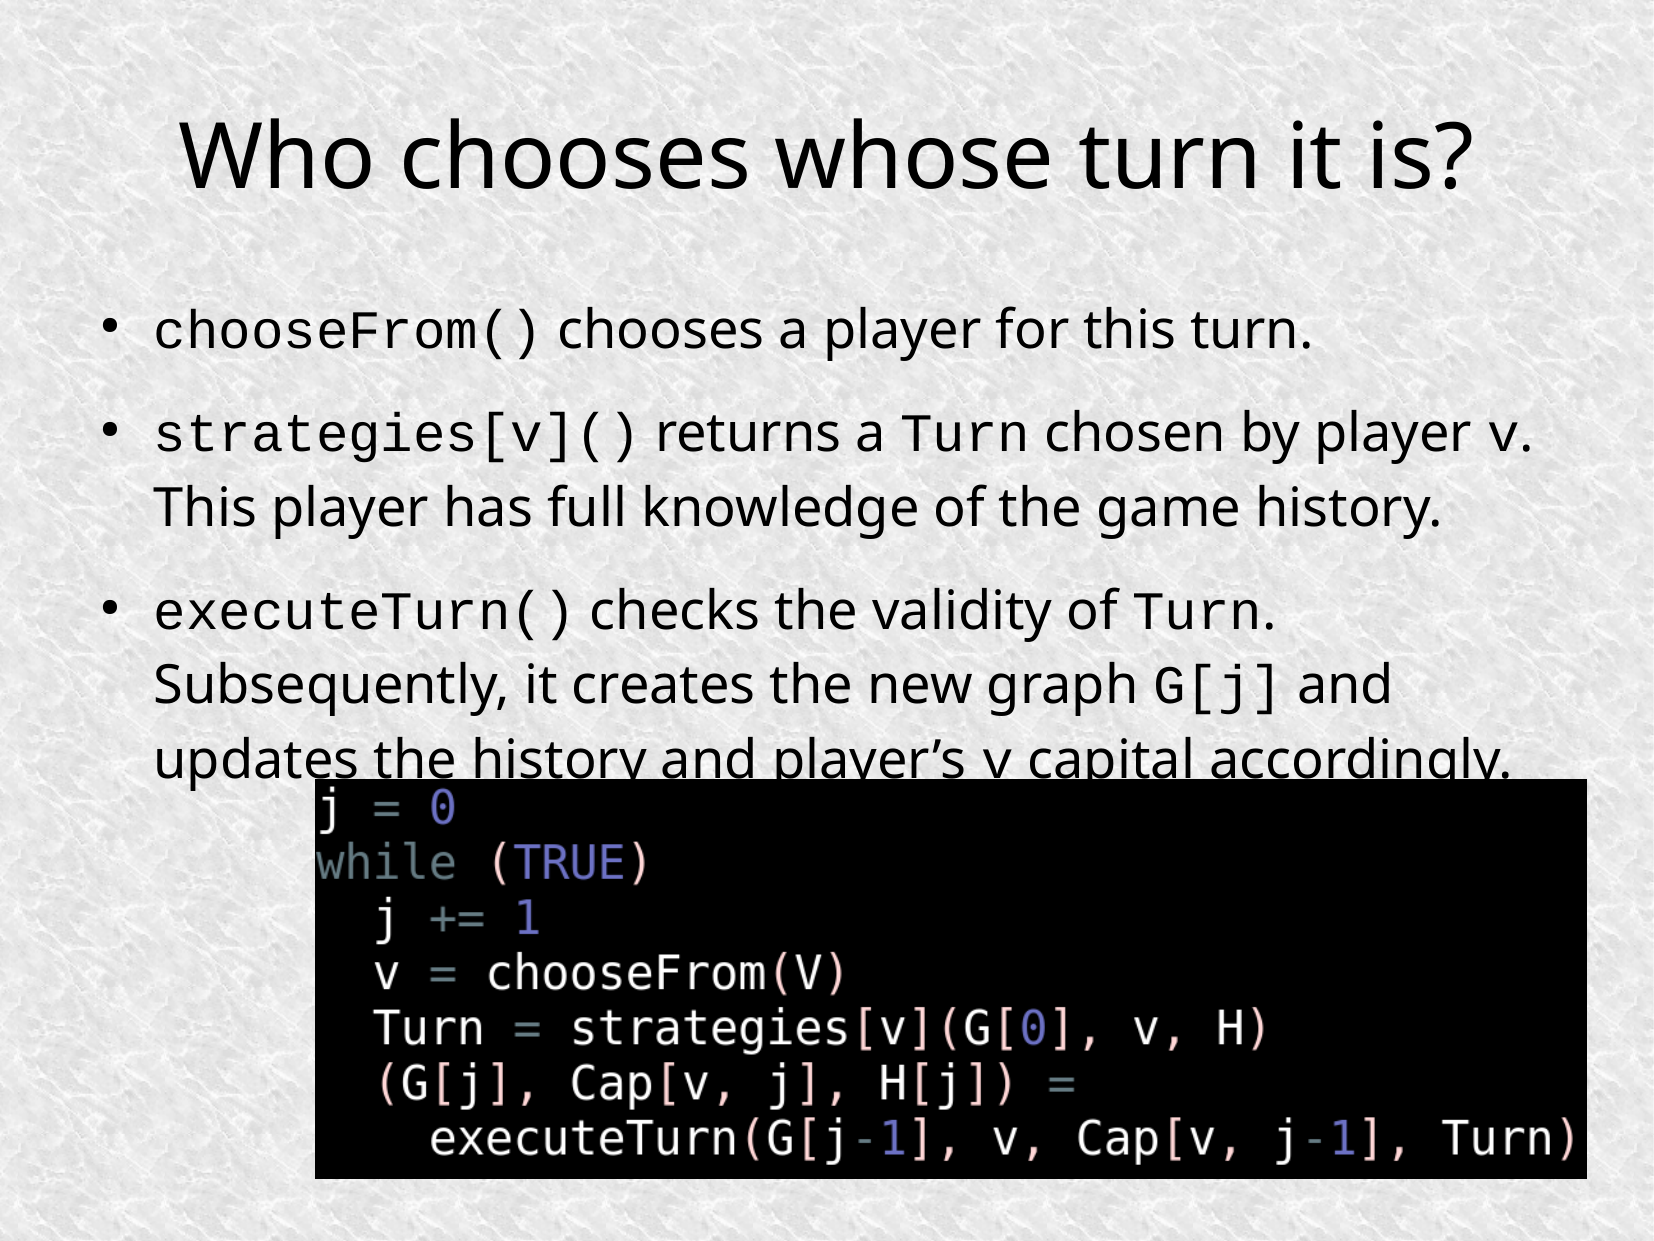

# Who chooses whose turn it is?
chooseFrom() chooses a player for this turn.
strategies[v]() returns a Turn chosen by player v. This player has full knowledge of the game history.
executeTurn() checks the validity of Turn. Subsequently, it creates the new graph G[j] and updates the history and player’s v capital accordingly.